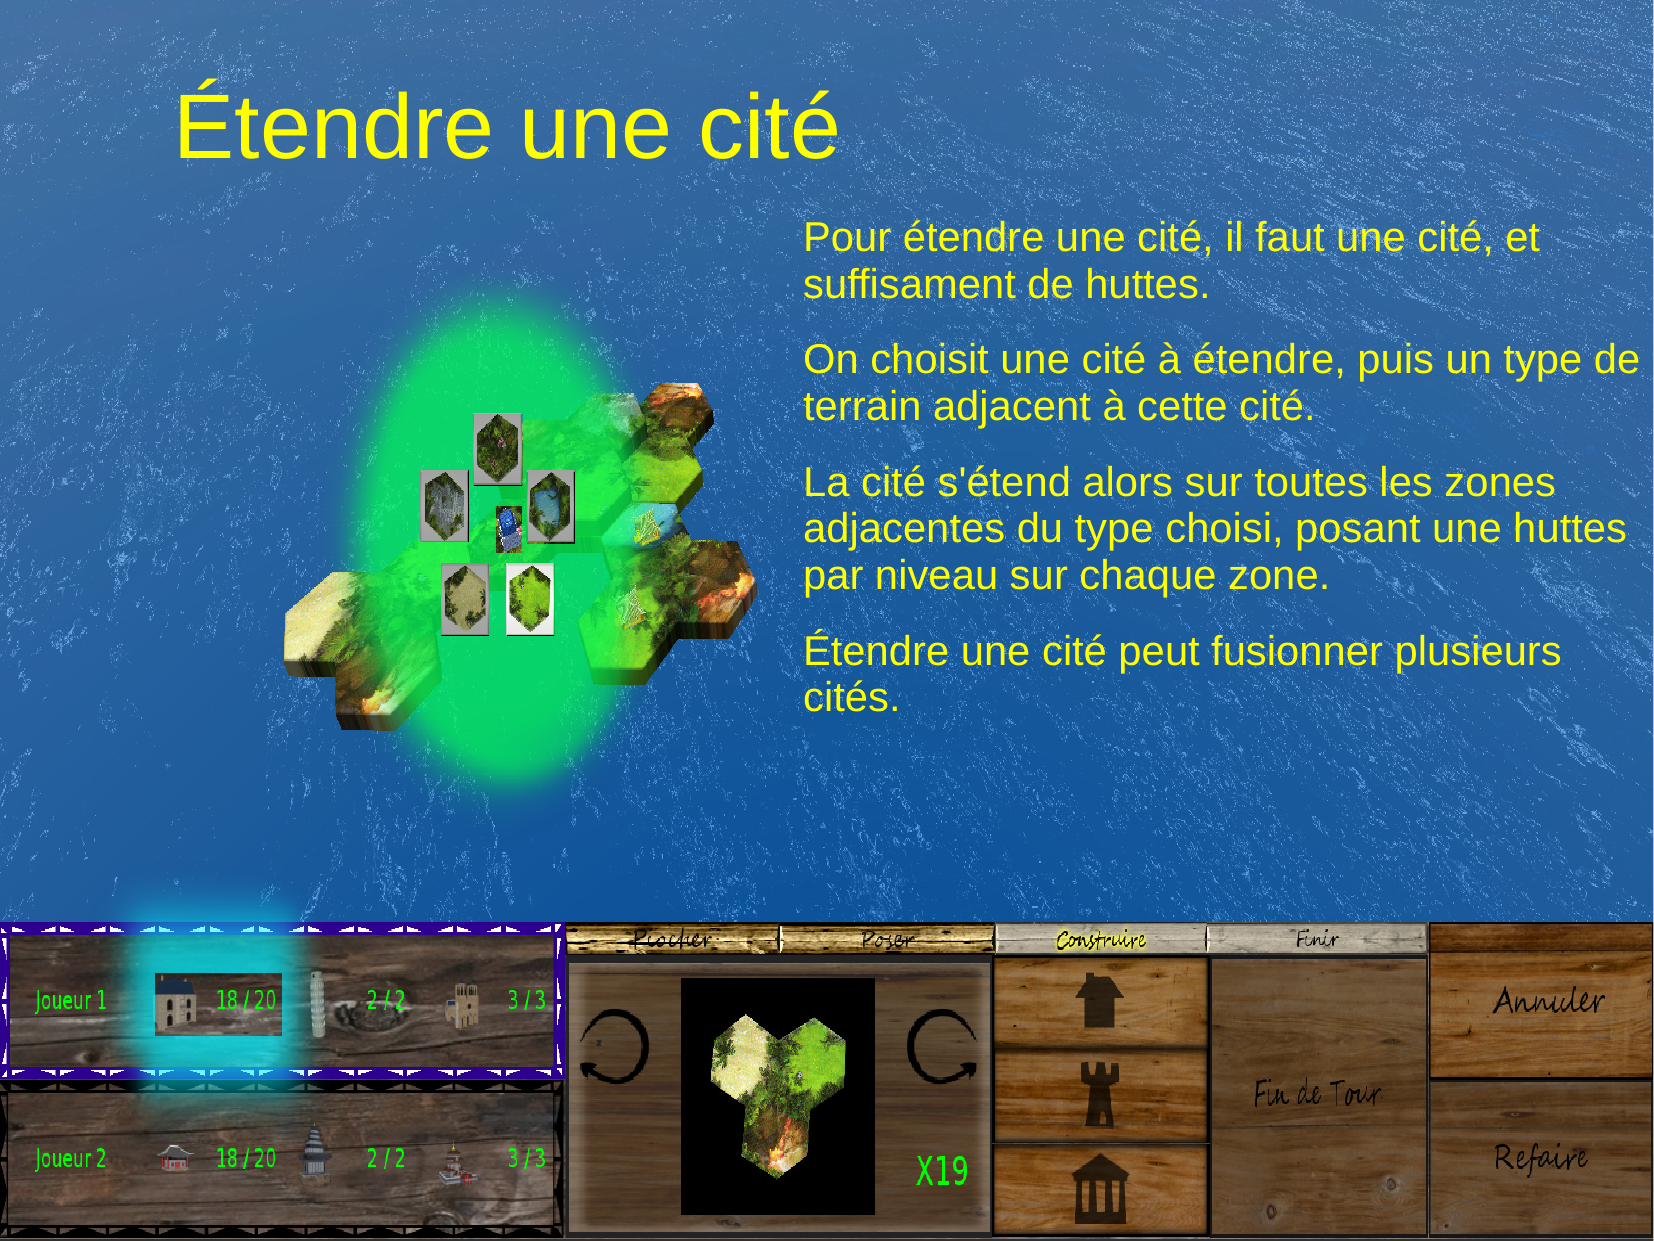

# Étendre une cité
Pour étendre une cité, il faut une cité, et suffisament de huttes.
On choisit une cité à étendre, puis un type de terrain adjacent à cette cité.
La cité s'étend alors sur toutes les zones adjacentes du type choisi, posant une huttes par niveau sur chaque zone.
Étendre une cité peut fusionner plusieurs cités.